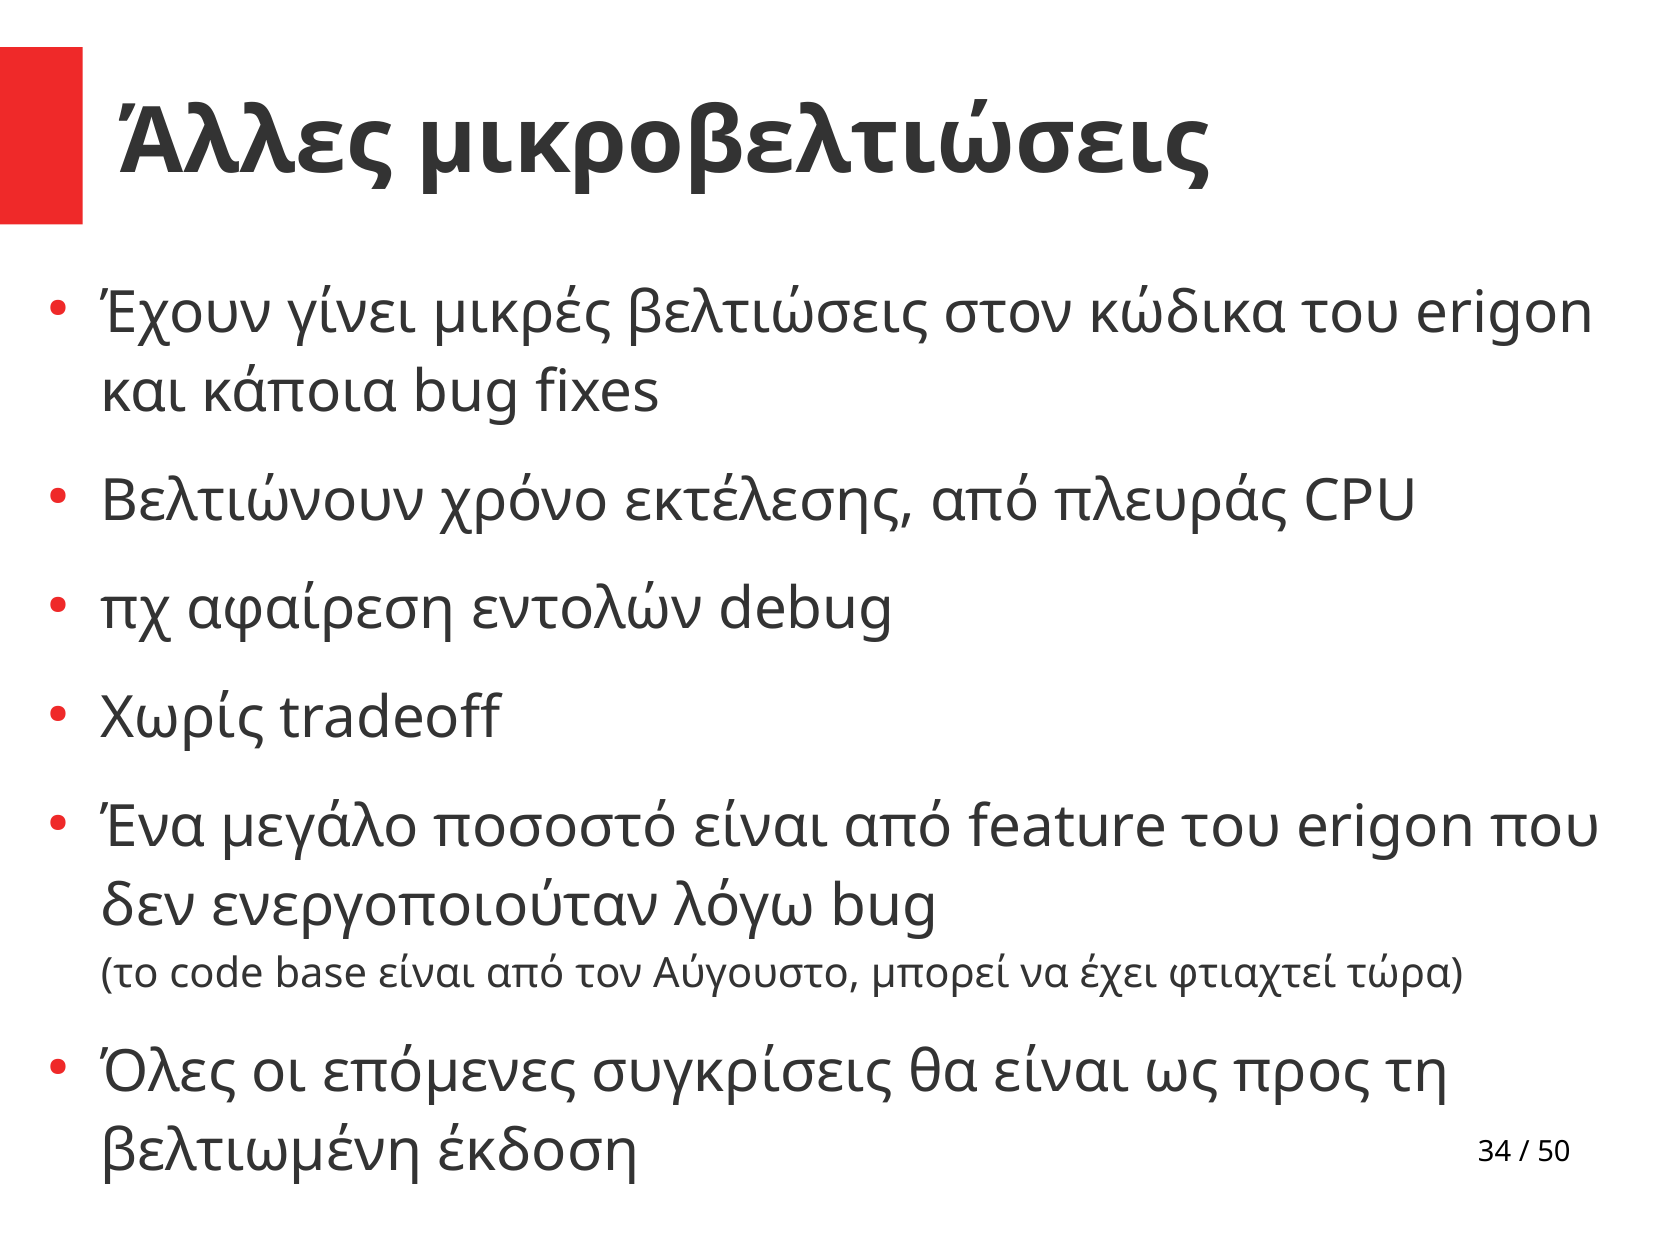

# Άλλες μικροβελτιώσεις
Έχουν γίνει μικρές βελτιώσεις στον κώδικα του erigon και κάποια bug fixes
Βελτιώνουν χρόνο εκτέλεσης, από πλευράς CPU
πχ αφαίρεση εντολών debug
Χωρίς tradeoff
Ένα μεγάλο ποσοστό είναι από feature του erigon που δεν ενεργοποιούταν λόγω bug
(το code base είναι από τον Αύγουστο, μπορεί να έχει φτιαχτεί τώρα)
Όλες οι επόμενες συγκρίσεις θα είναι ως προς τη βελτιωμένη έκδοση
34